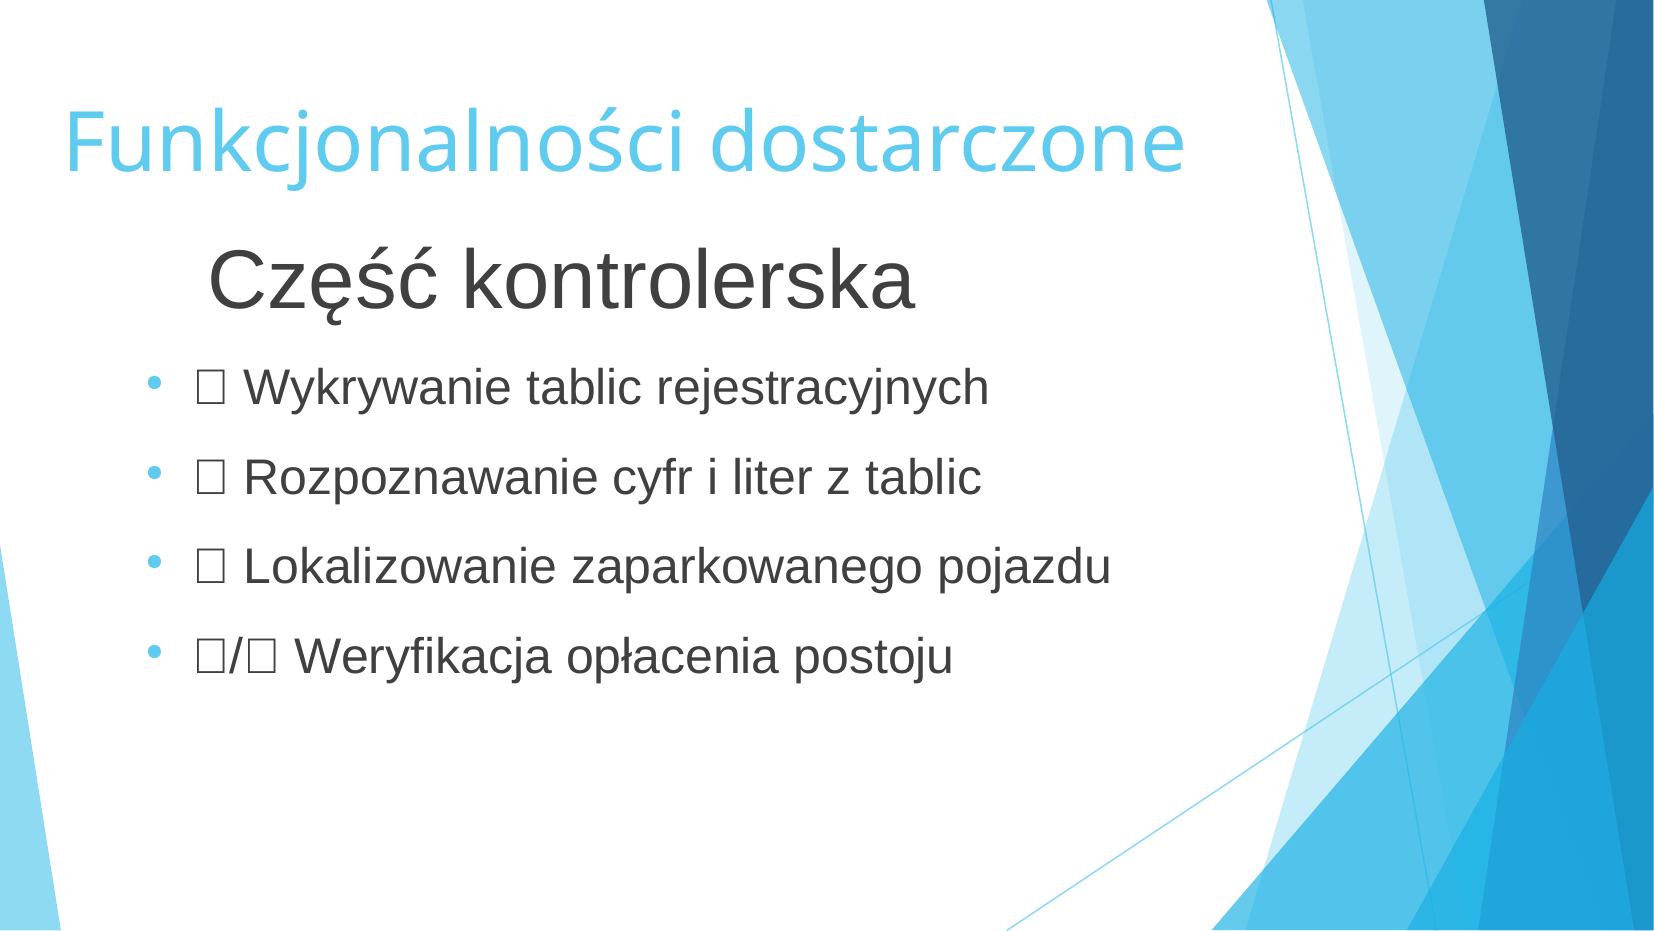

# Funkcjonalności dostarczone
Część kontrolerska
✅ Wykrywanie tablic rejestracyjnych
✅ Rozpoznawanie cyfr i liter z tablic
✅ Lokalizowanie zaparkowanego pojazdu
✅/❌ Weryfikacja opłacenia postoju